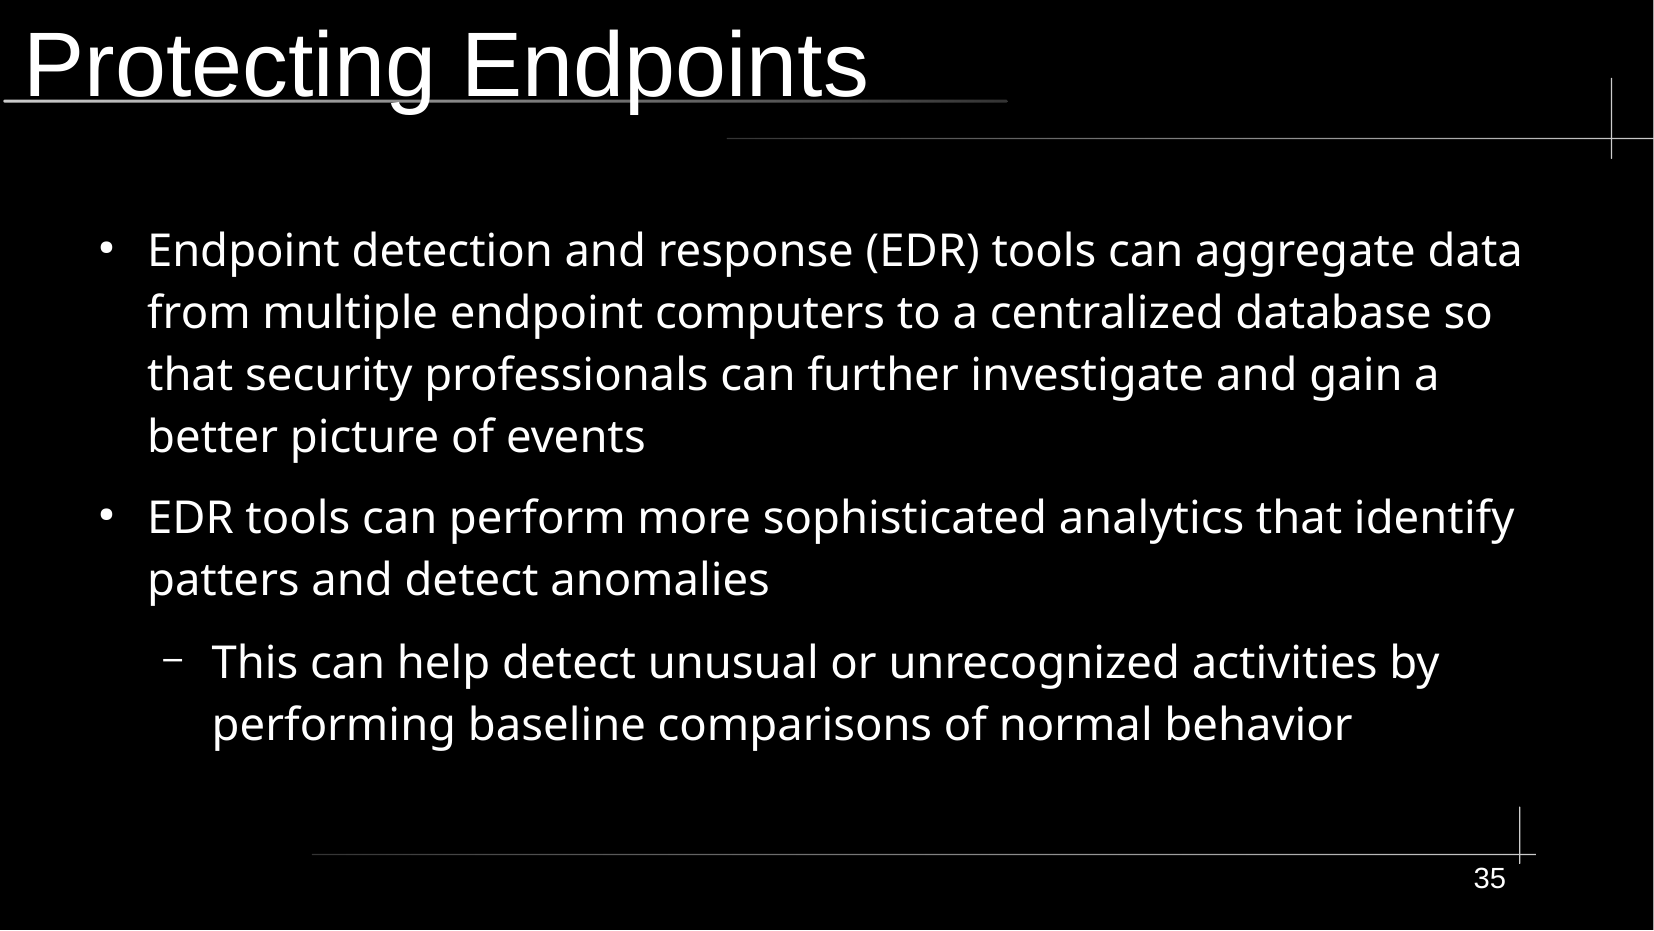

# Protecting Endpoints
Endpoint detection and response (EDR) tools can aggregate data from multiple endpoint computers to a centralized database so that security professionals can further investigate and gain a better picture of events
EDR tools can perform more sophisticated analytics that identify patters and detect anomalies
This can help detect unusual or unrecognized activities by performing baseline comparisons of normal behavior
35